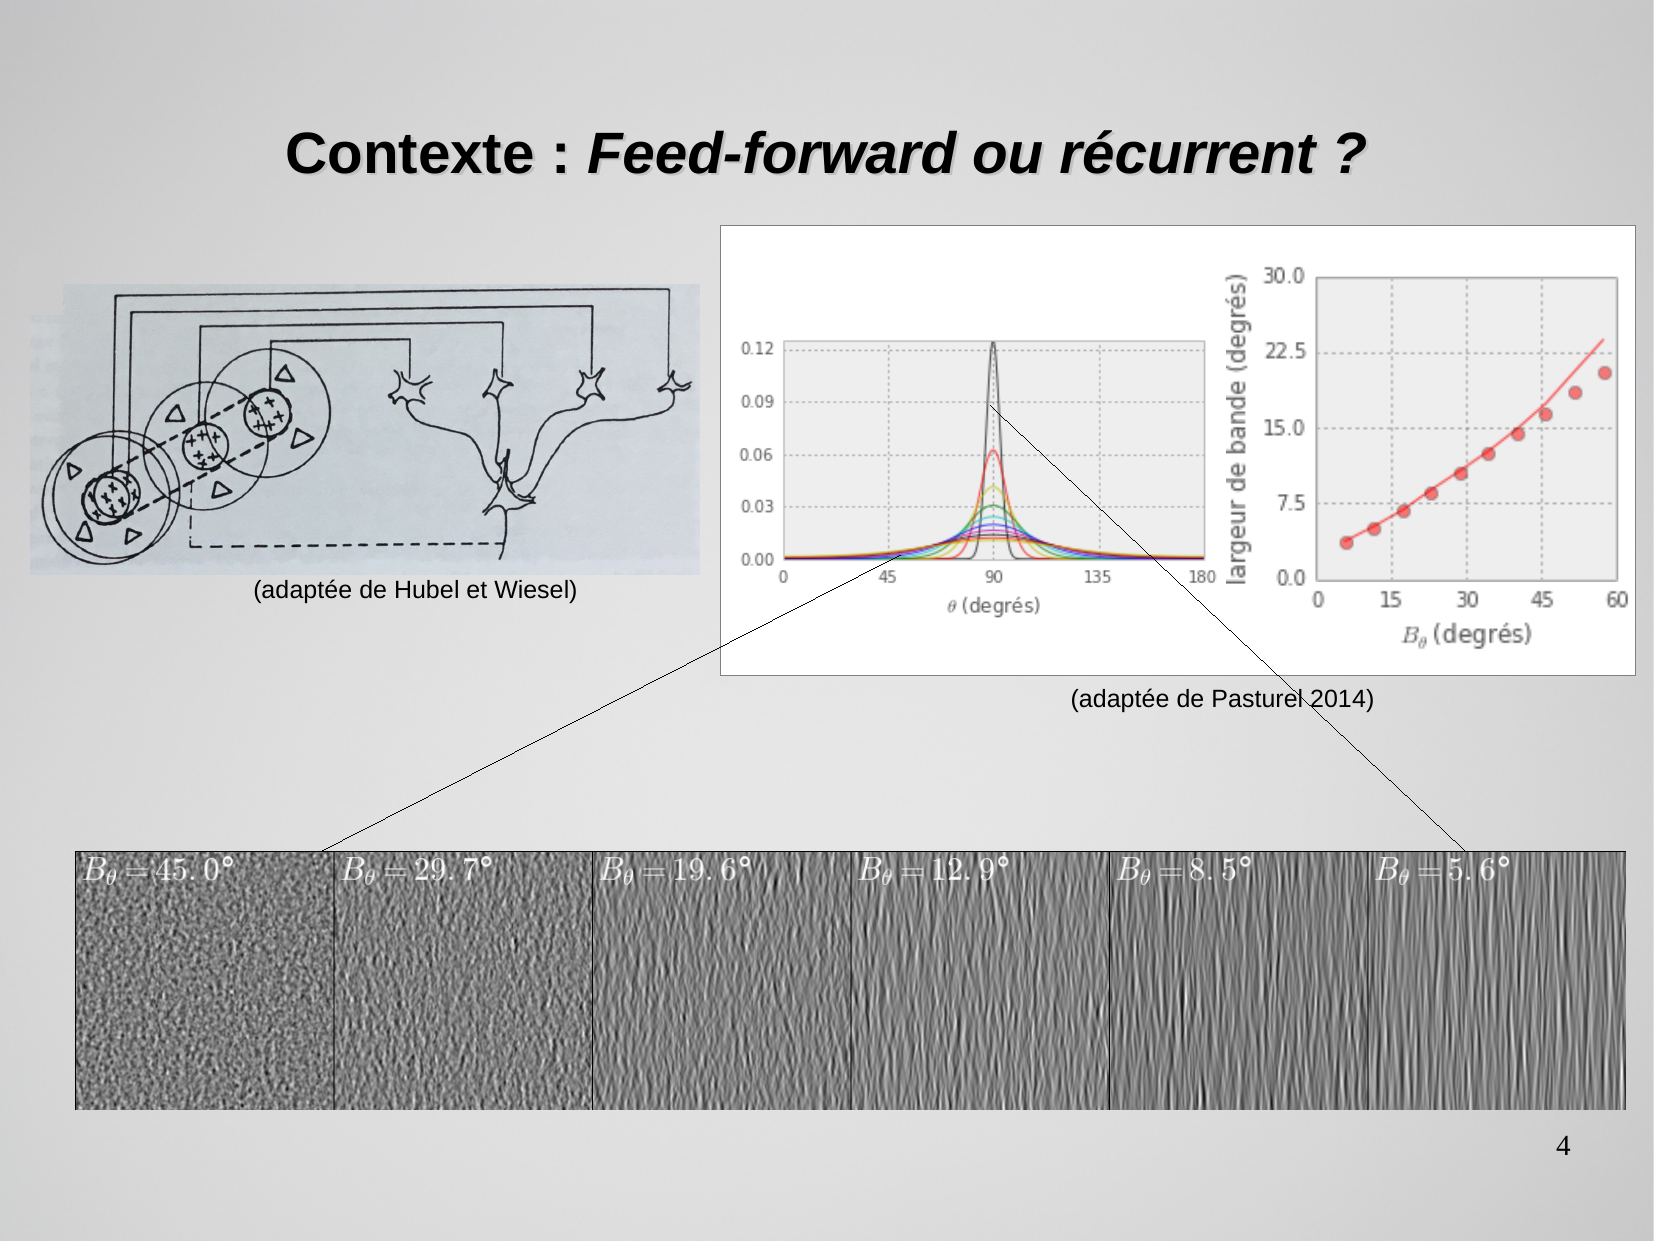

# Contexte : Feed-forward ou récurrent ?
(adaptée de Hubel et Wiesel)
(adaptée de Pasturel 2014)
4